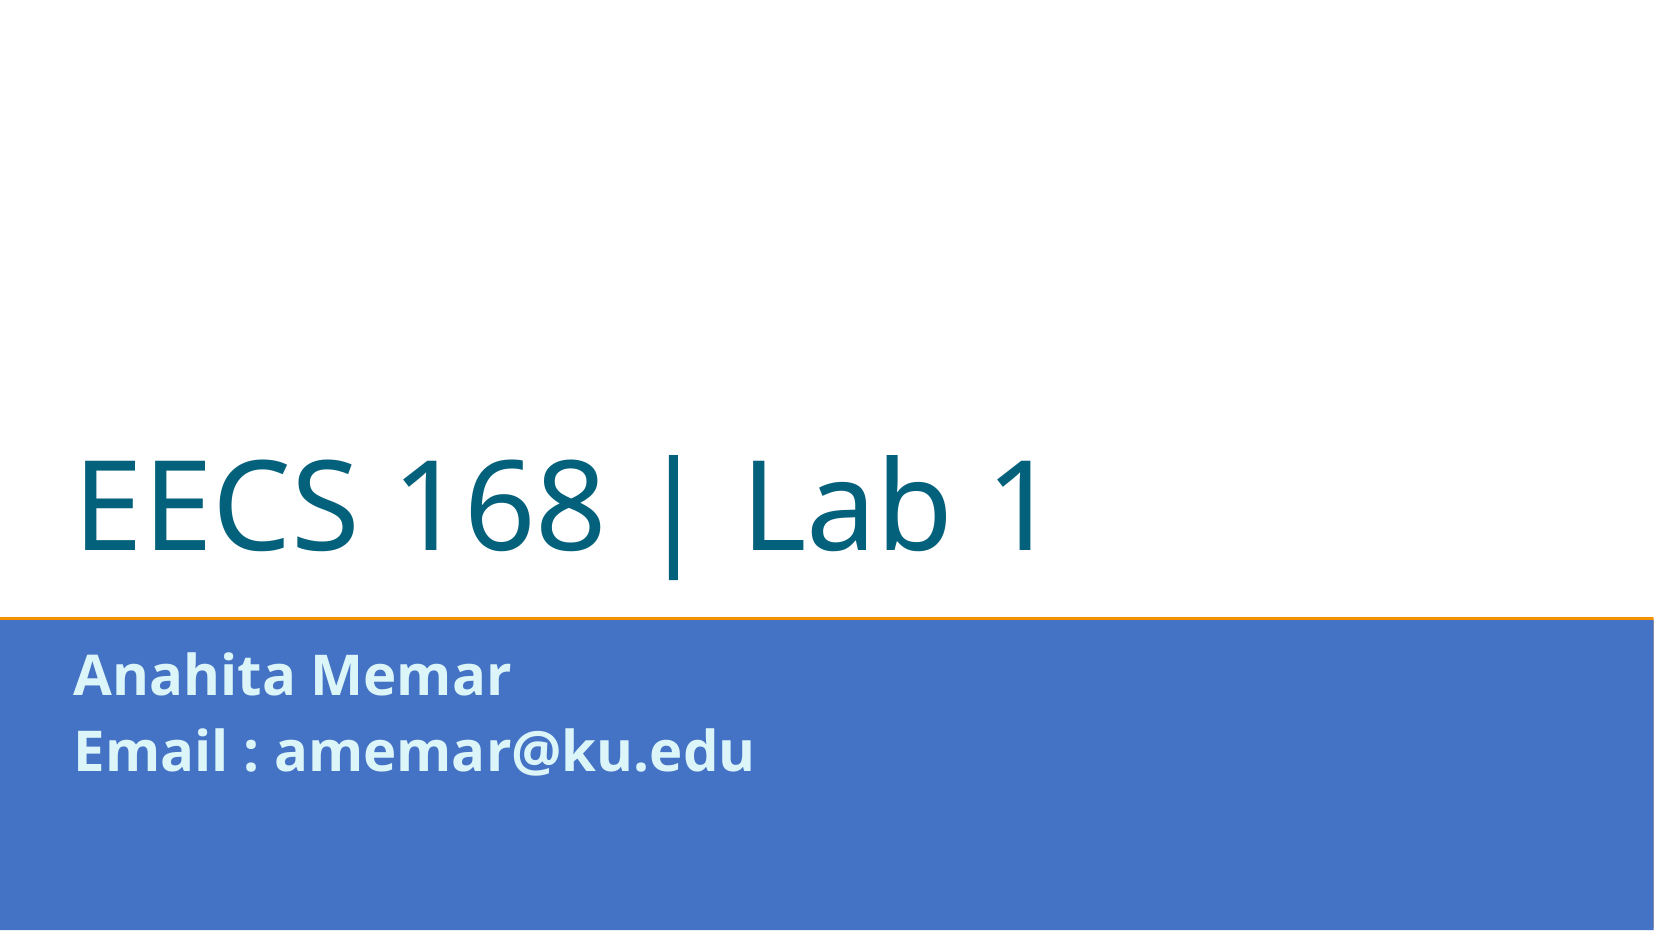

# EECS 168 | Lab 1
Anahita Memar
Email : amemar@ku.edu